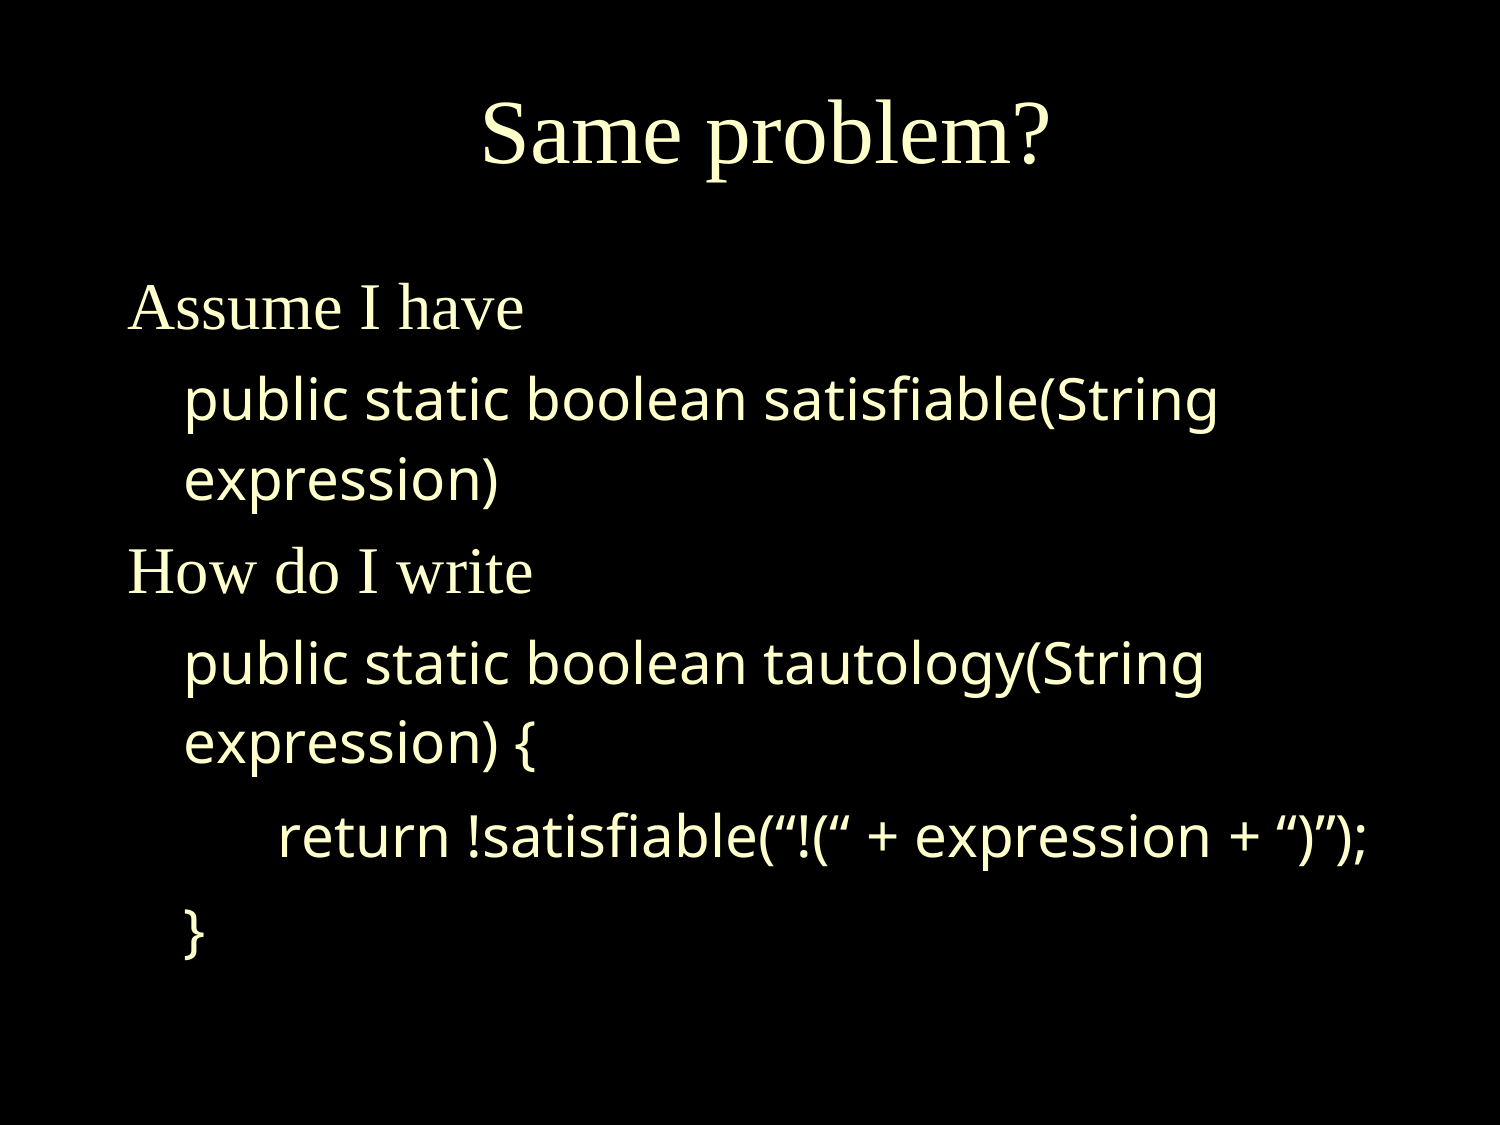

# Same problem?
Assume I have
	public static boolean satisfiable(String expression)
How do I write
	public static boolean tautology(String expression) {
		return !satisfiable(“!(“ + expression + “)”);
	}